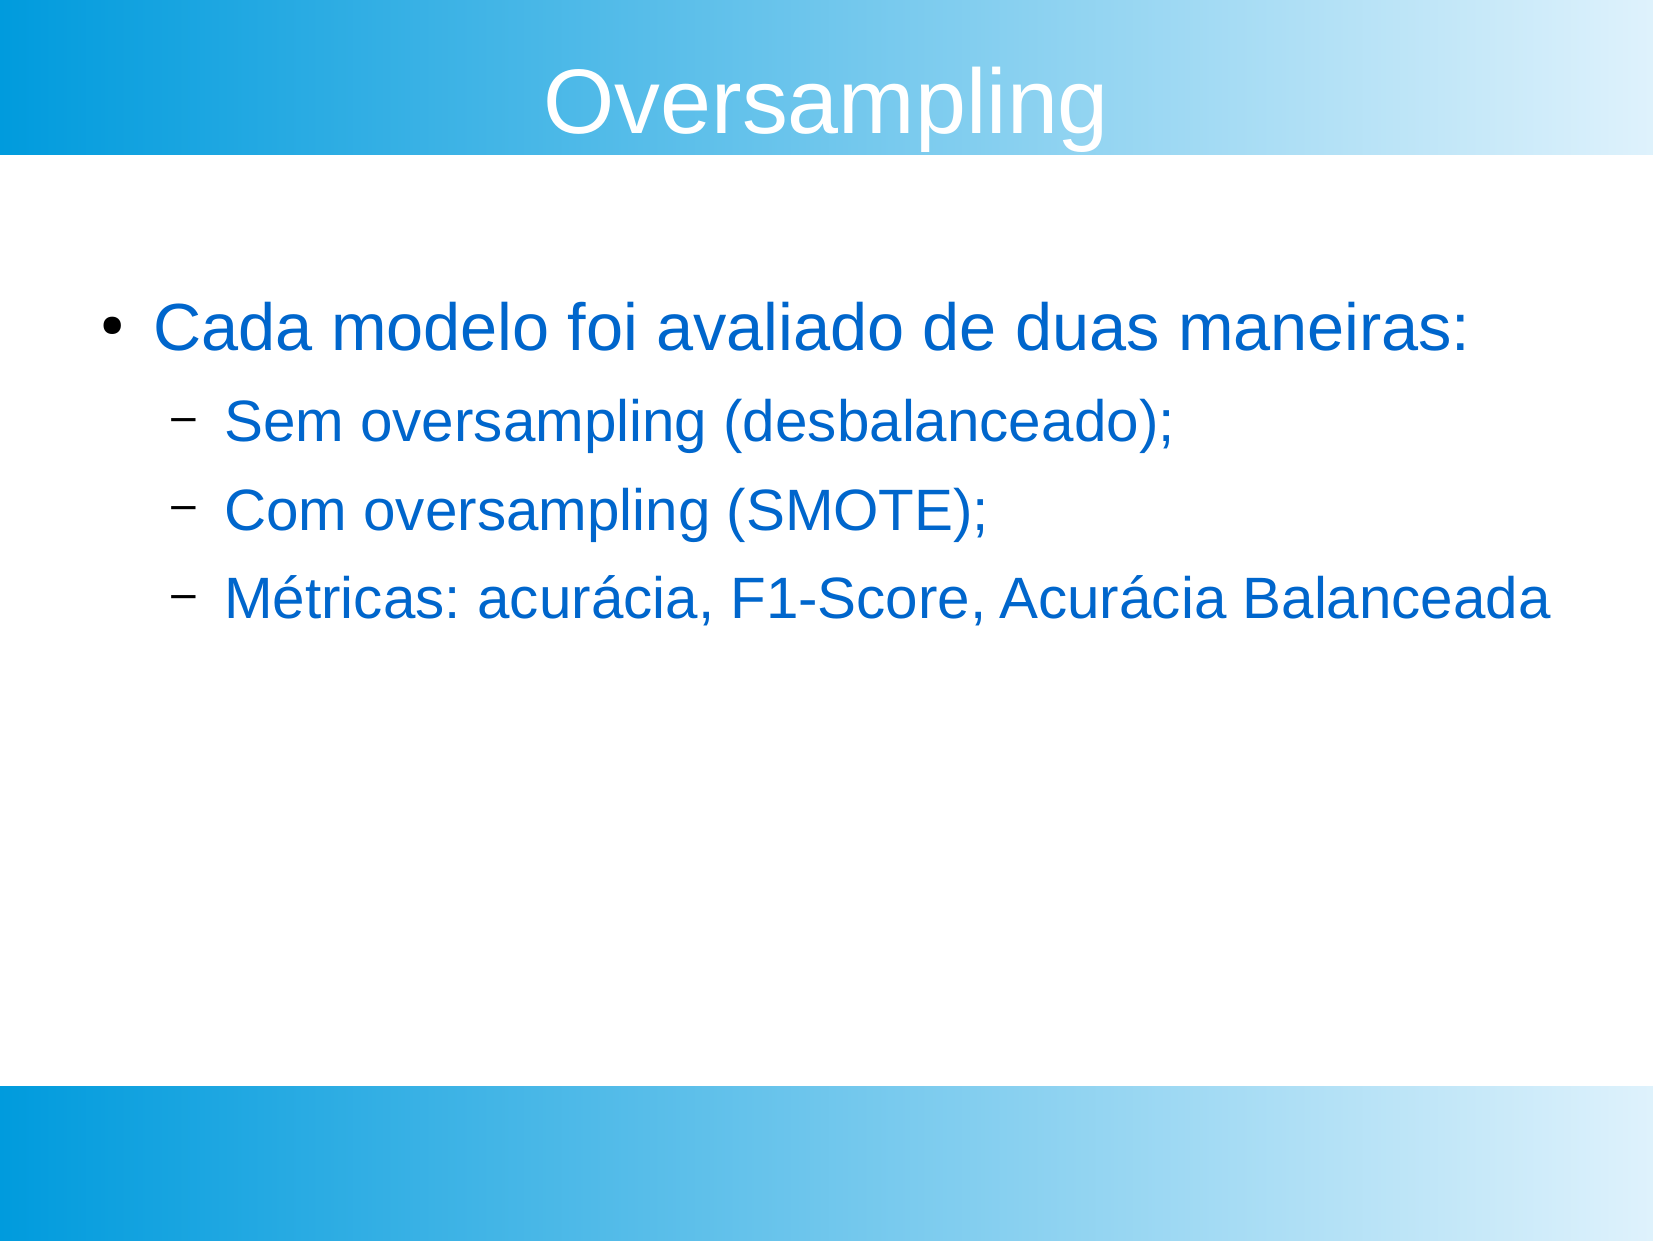

# Oversampling
Cada modelo foi avaliado de duas maneiras:
Sem oversampling (desbalanceado);
Com oversampling (SMOTE);
Métricas: acurácia, F1-Score, Acurácia Balanceada